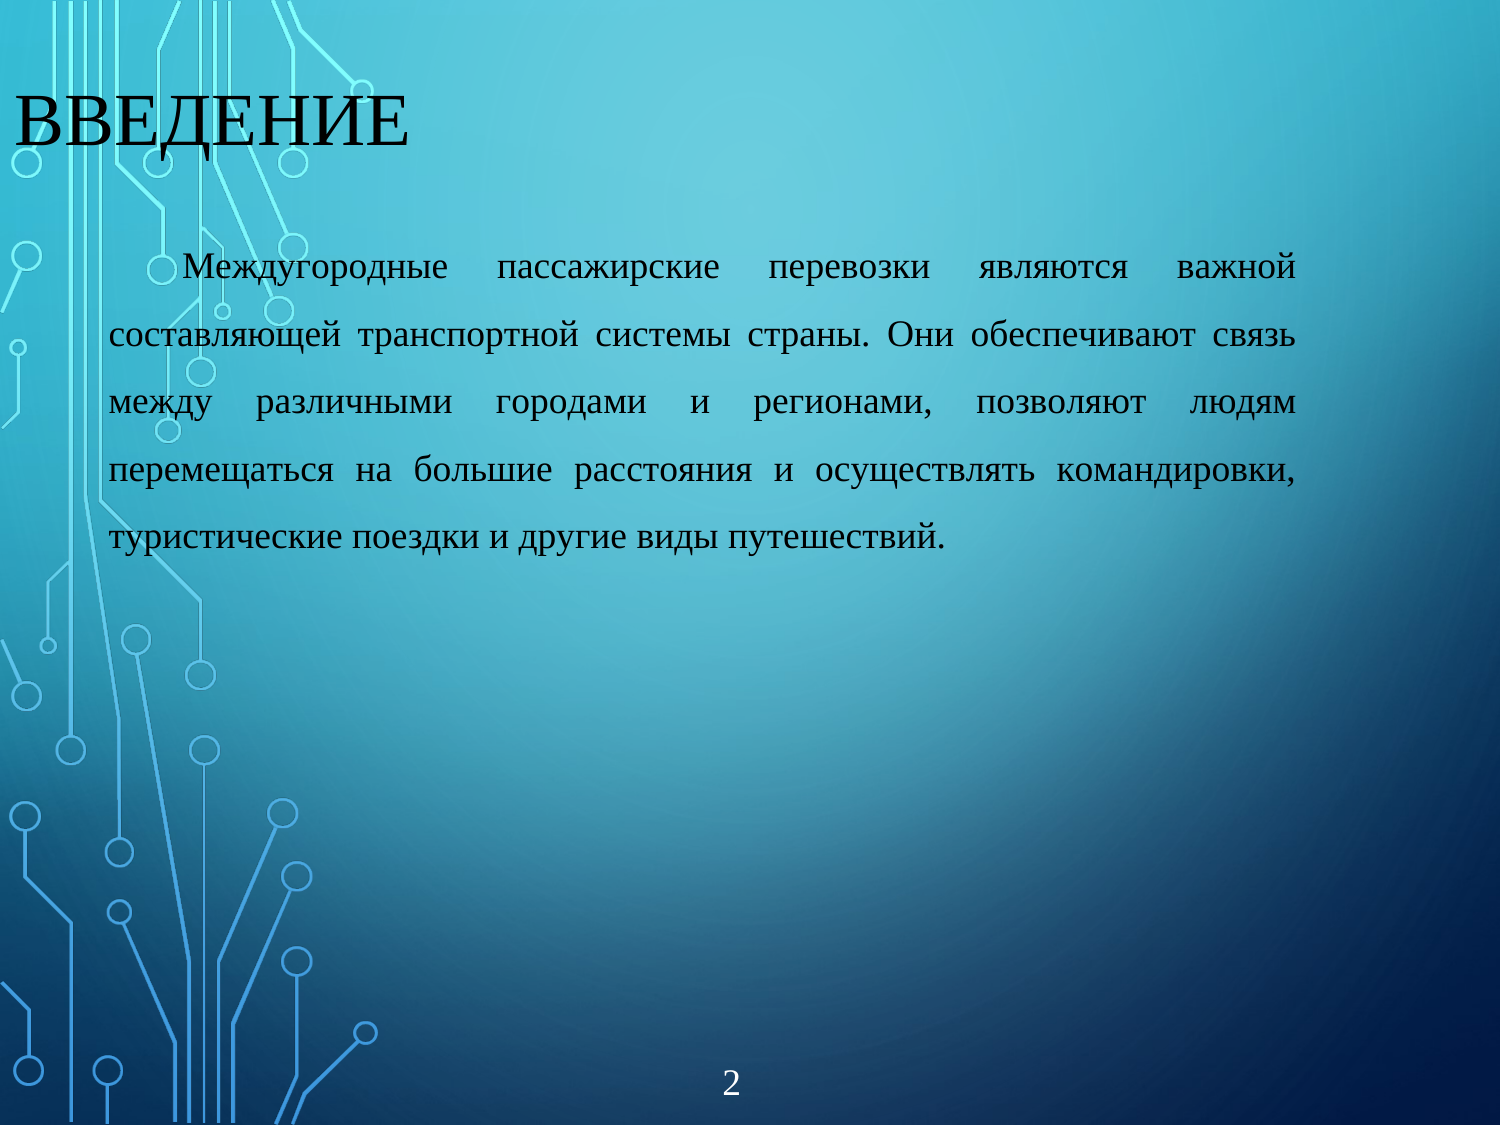

ВВЕДЕНИЕ
	Междугородные пассажирские перевозки являются важной составляющей транспортной системы страны. Они обеспечивают связь между различными городами и регионами, позволяют людям перемещаться на большие расстояния и осуществлять командировки, туристические поездки и другие виды путешествий.